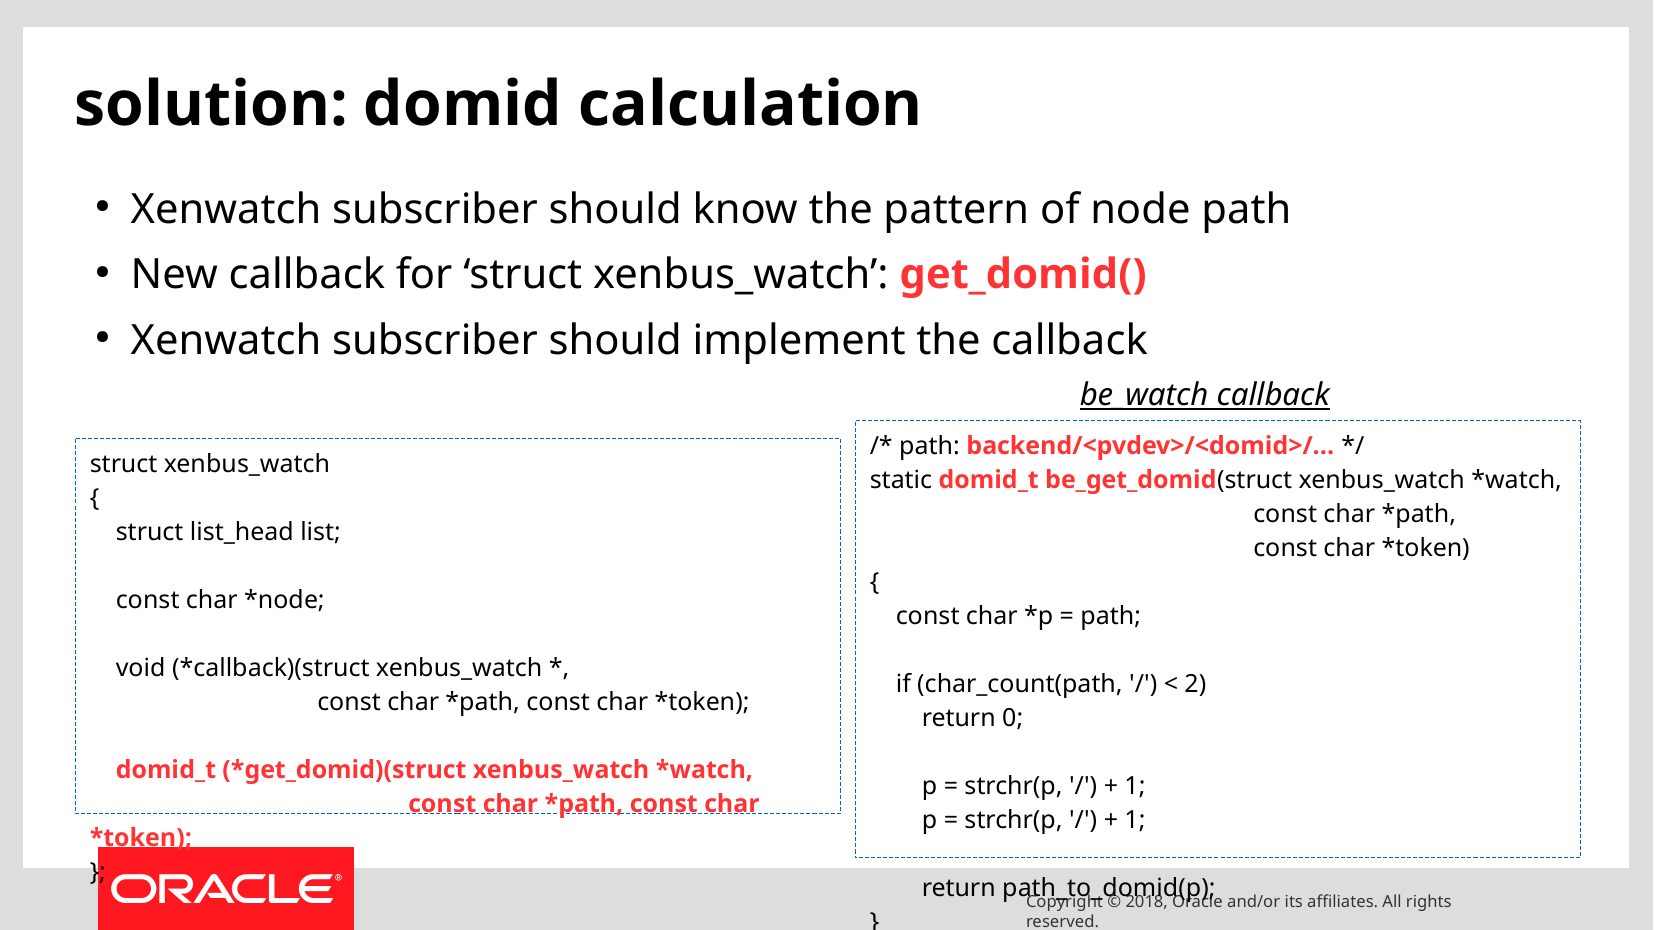

solution: domid calculation
Xenwatch subscriber should know the pattern of node path
New callback for ‘struct xenbus_watch’: get_domid()
Xenwatch subscriber should implement the callback
be_watch callback
/* path: backend/<pvdev>/<domid>/... */
static domid_t be_get_domid(struct xenbus_watch *watch,
 const char *path,
 const char *token)
{
 const char *p = path;
 if (char_count(path, '/') < 2)
 return 0;
 p = strchr(p, '/') + 1;
 p = strchr(p, '/') + 1;
 return path_to_domid(p);
}
struct xenbus_watch
{
 struct list_head list;
 const char *node;
 void (*callback)(struct xenbus_watch *,
 const char *path, const char *token);
 domid_t (*get_domid)(struct xenbus_watch *watch,
 const char *path, const char *token);
};
Copyright © 2018, Oracle and/or its affiliates. All rights reserved.